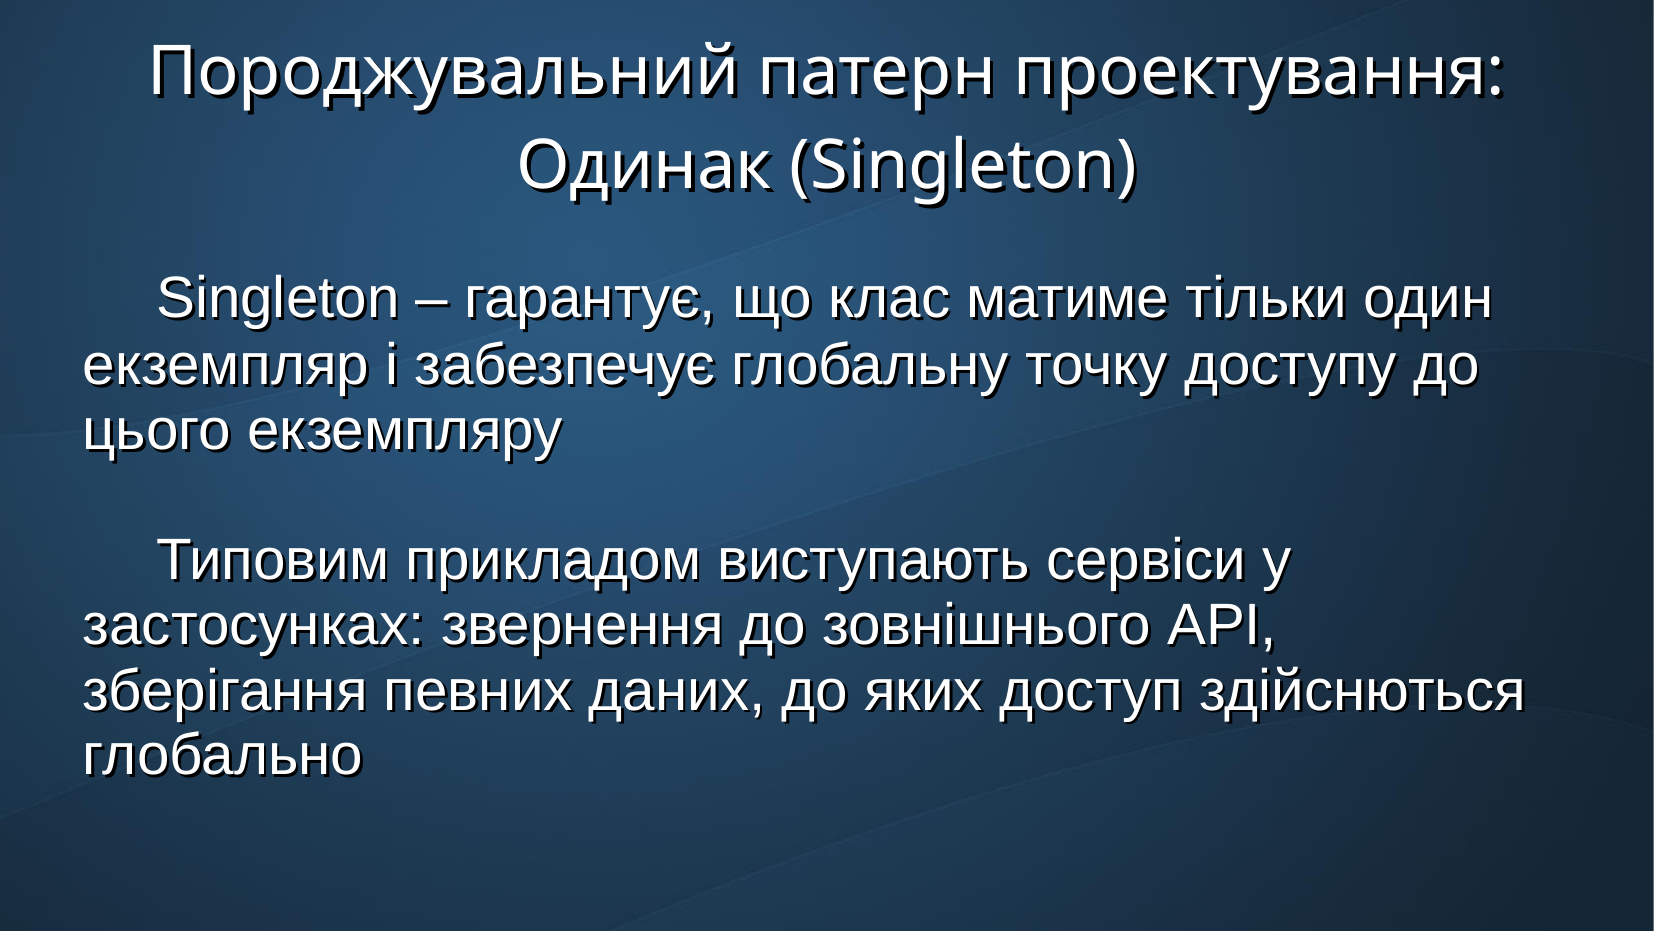

# Породжувальний патерн проектування: Одинак (Singleton)
	Singleton – гарантує, що клас матиме тільки один екземпляр і забезпечує глобальну точку доступу до цього екземпляру
	Типовим прикладом виступають сервіси у застосунках: звернення до зовнішнього API, зберігання певних даних, до яких доступ здійснються глобально